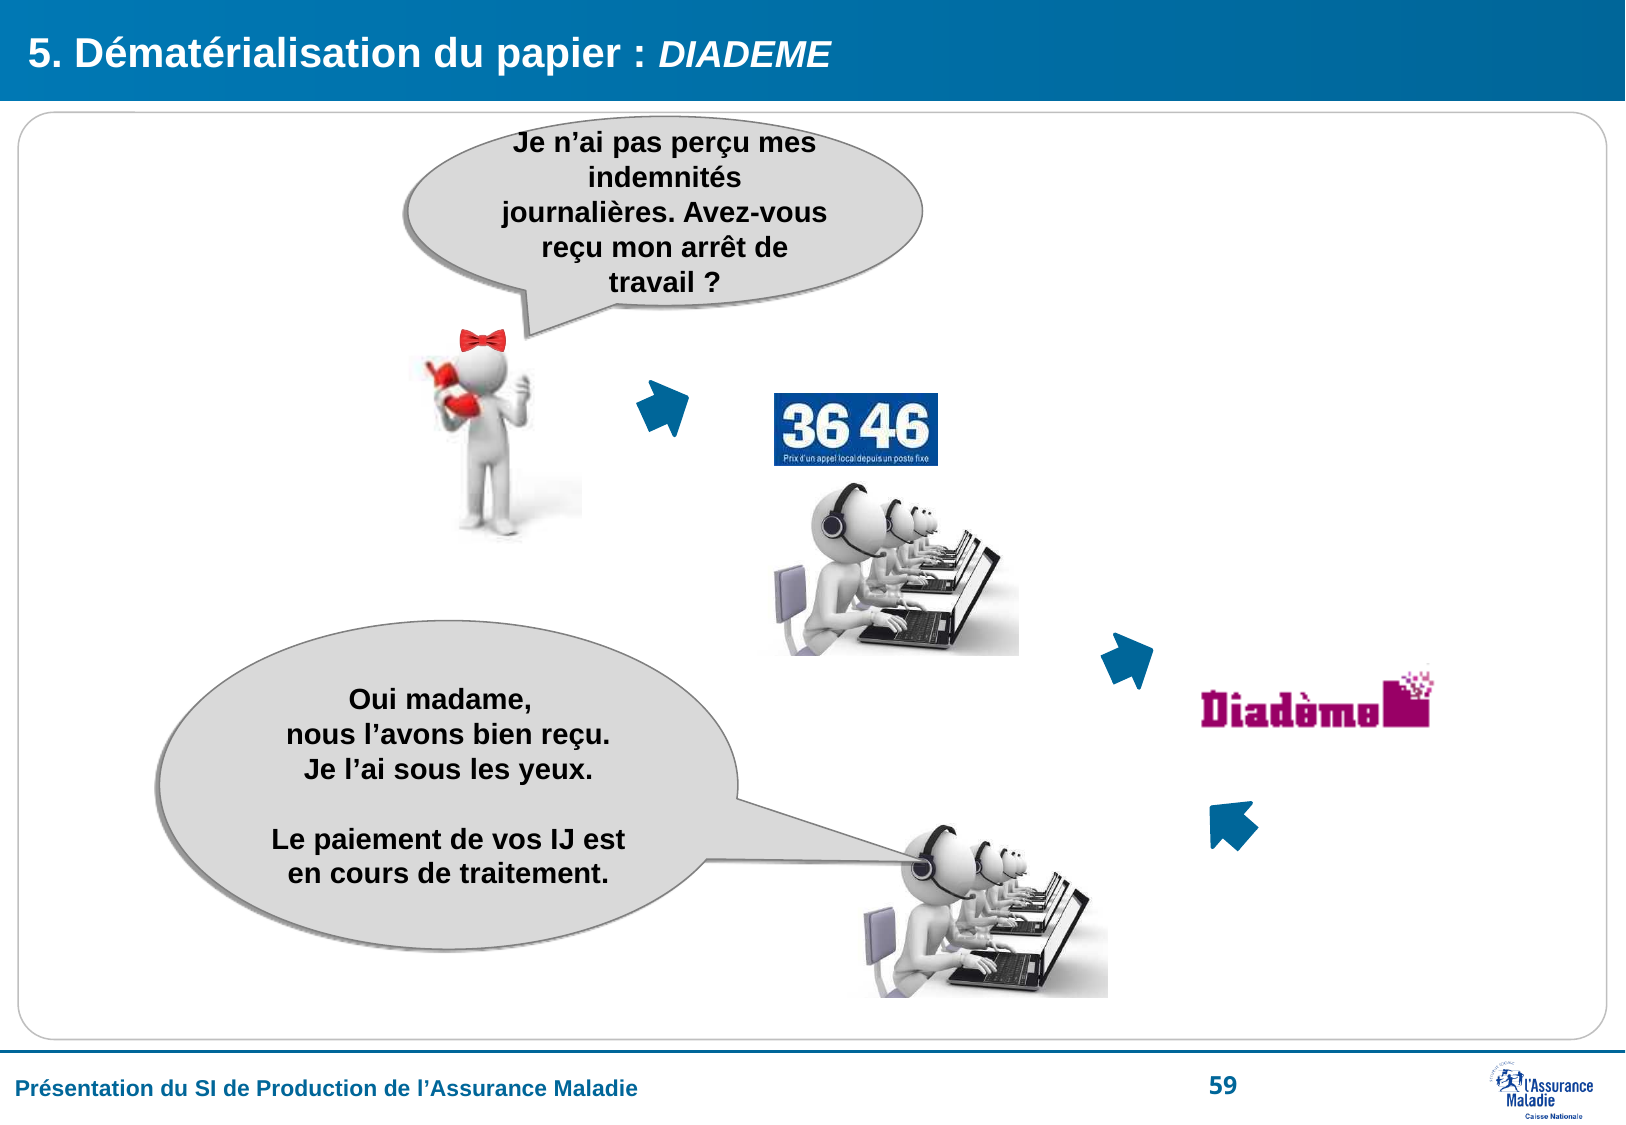

# 5. Dématérialisation du papier : DIADEME
Je n’ai pas perçu mes indemnités journalières. Avez-vous reçu mon arrêt de travail ?
Oui madame,
nous l’avons bien reçu.
Je l’ai sous les yeux.
Le paiement de vos IJ est en cours de traitement.